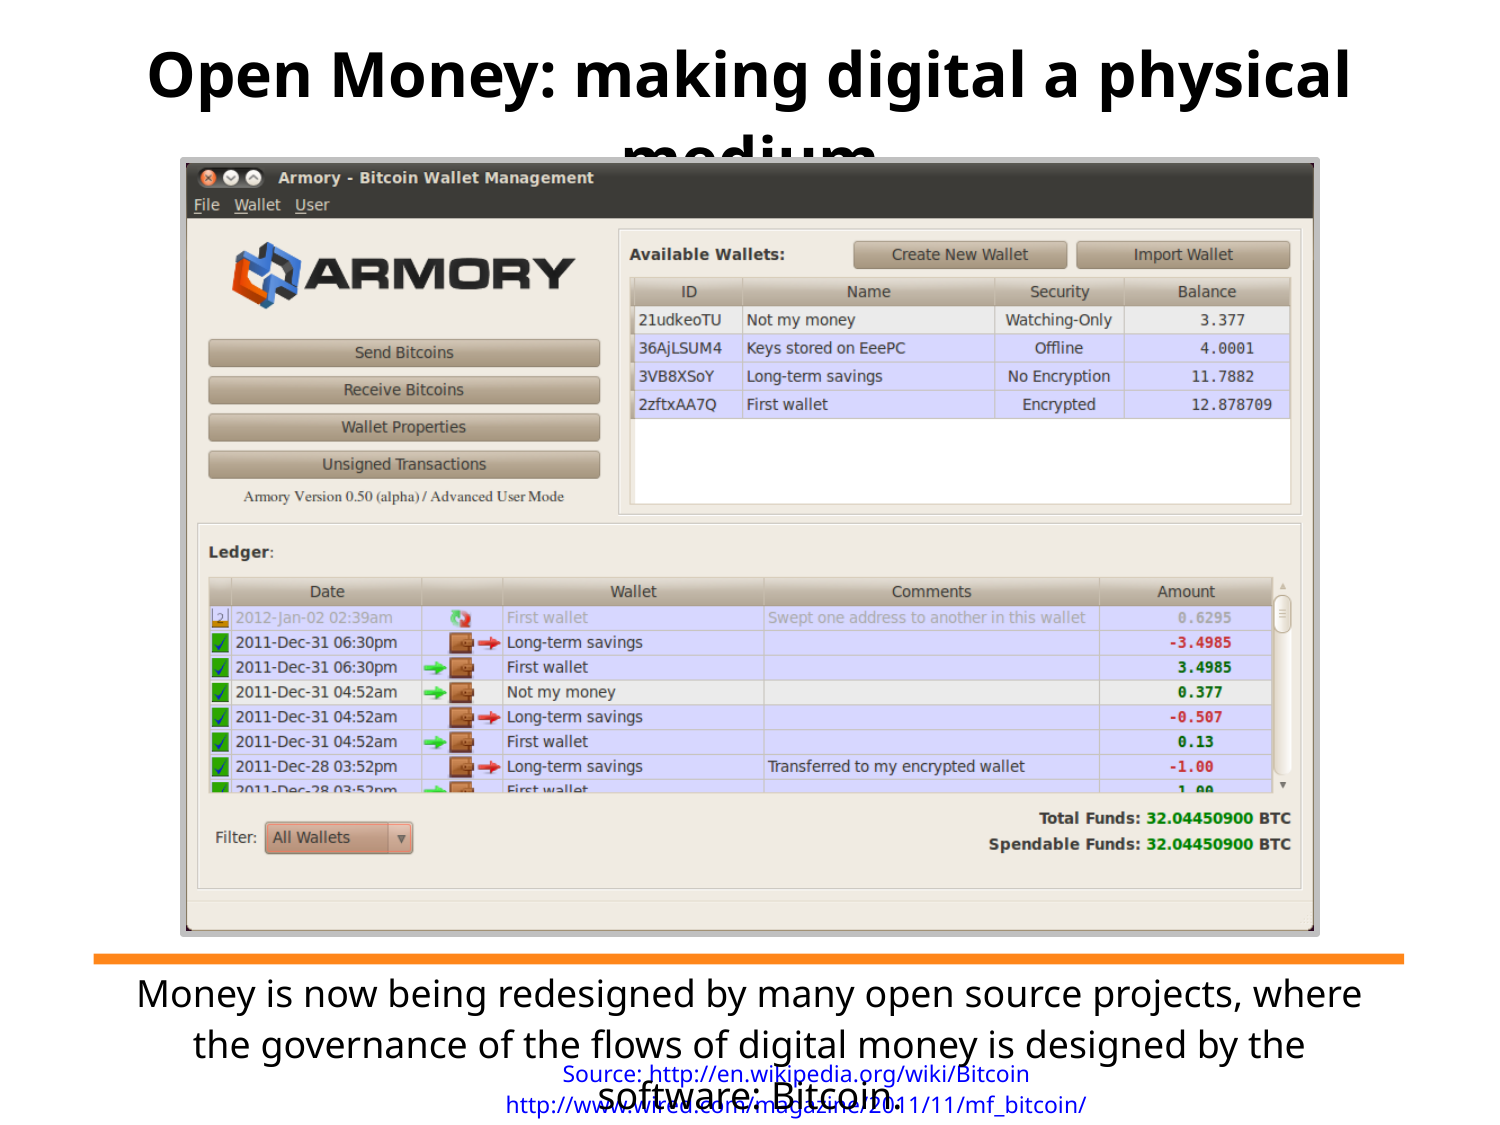

# Open Money: making digital a physical medium
Source: http://www.sweatshopparis.com/index.php?/project/concept/
Money is now being redesigned by many open source projects, where the governance of the flows of digital money is designed by the software: Bitcoin.
Source: http://en.wikipedia.org/wiki/Bitcoin
http://www.wired.com/magazine/2011/11/mf_bitcoin/